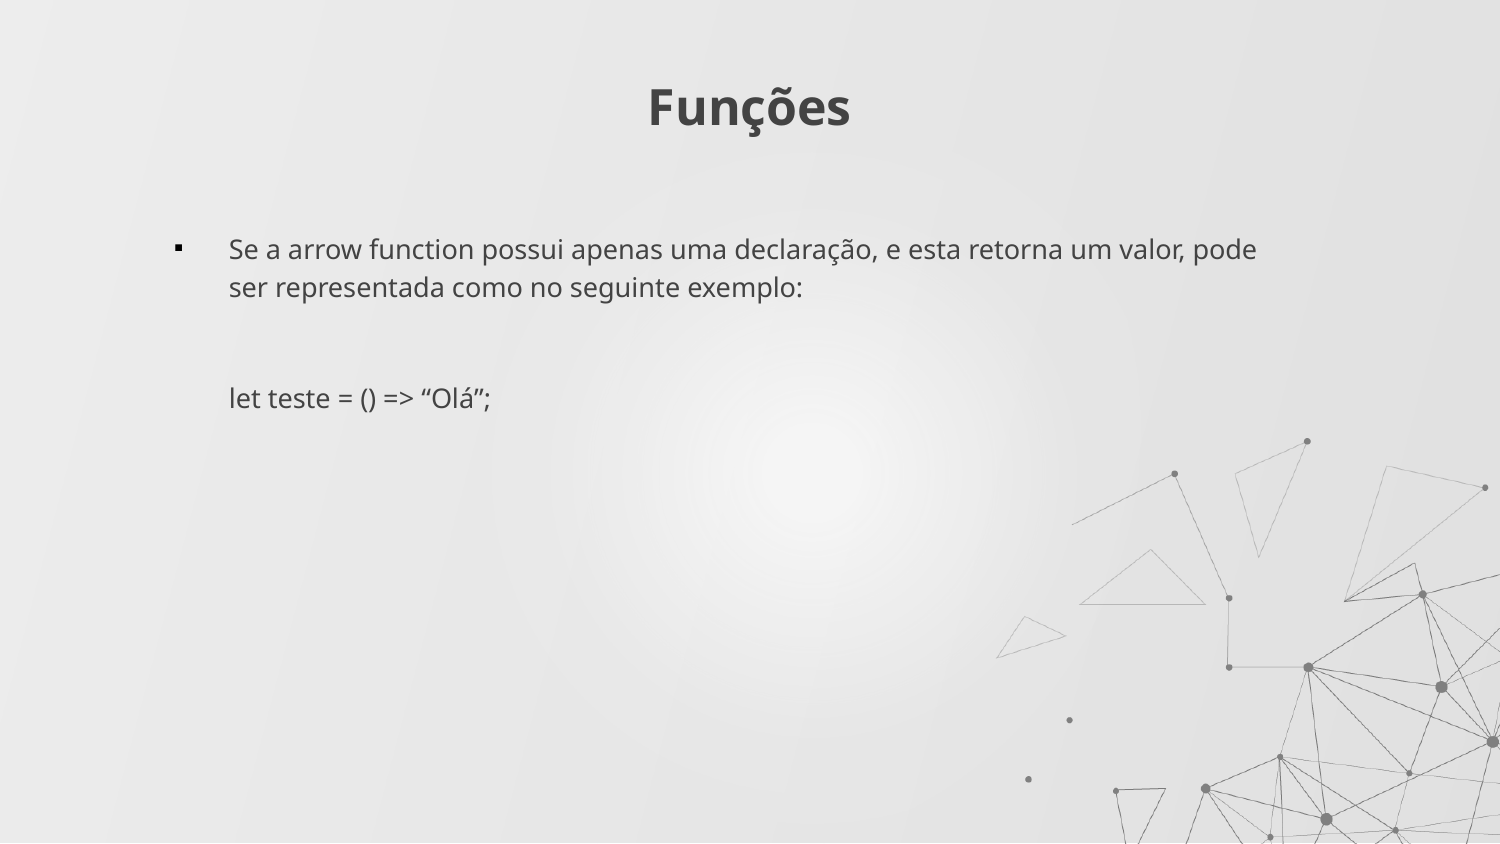

Funções
# Se a arrow function possui apenas uma declaração, e esta retorna um valor, pode ser representada como no seguinte exemplo:
let teste = () => “Olá”;